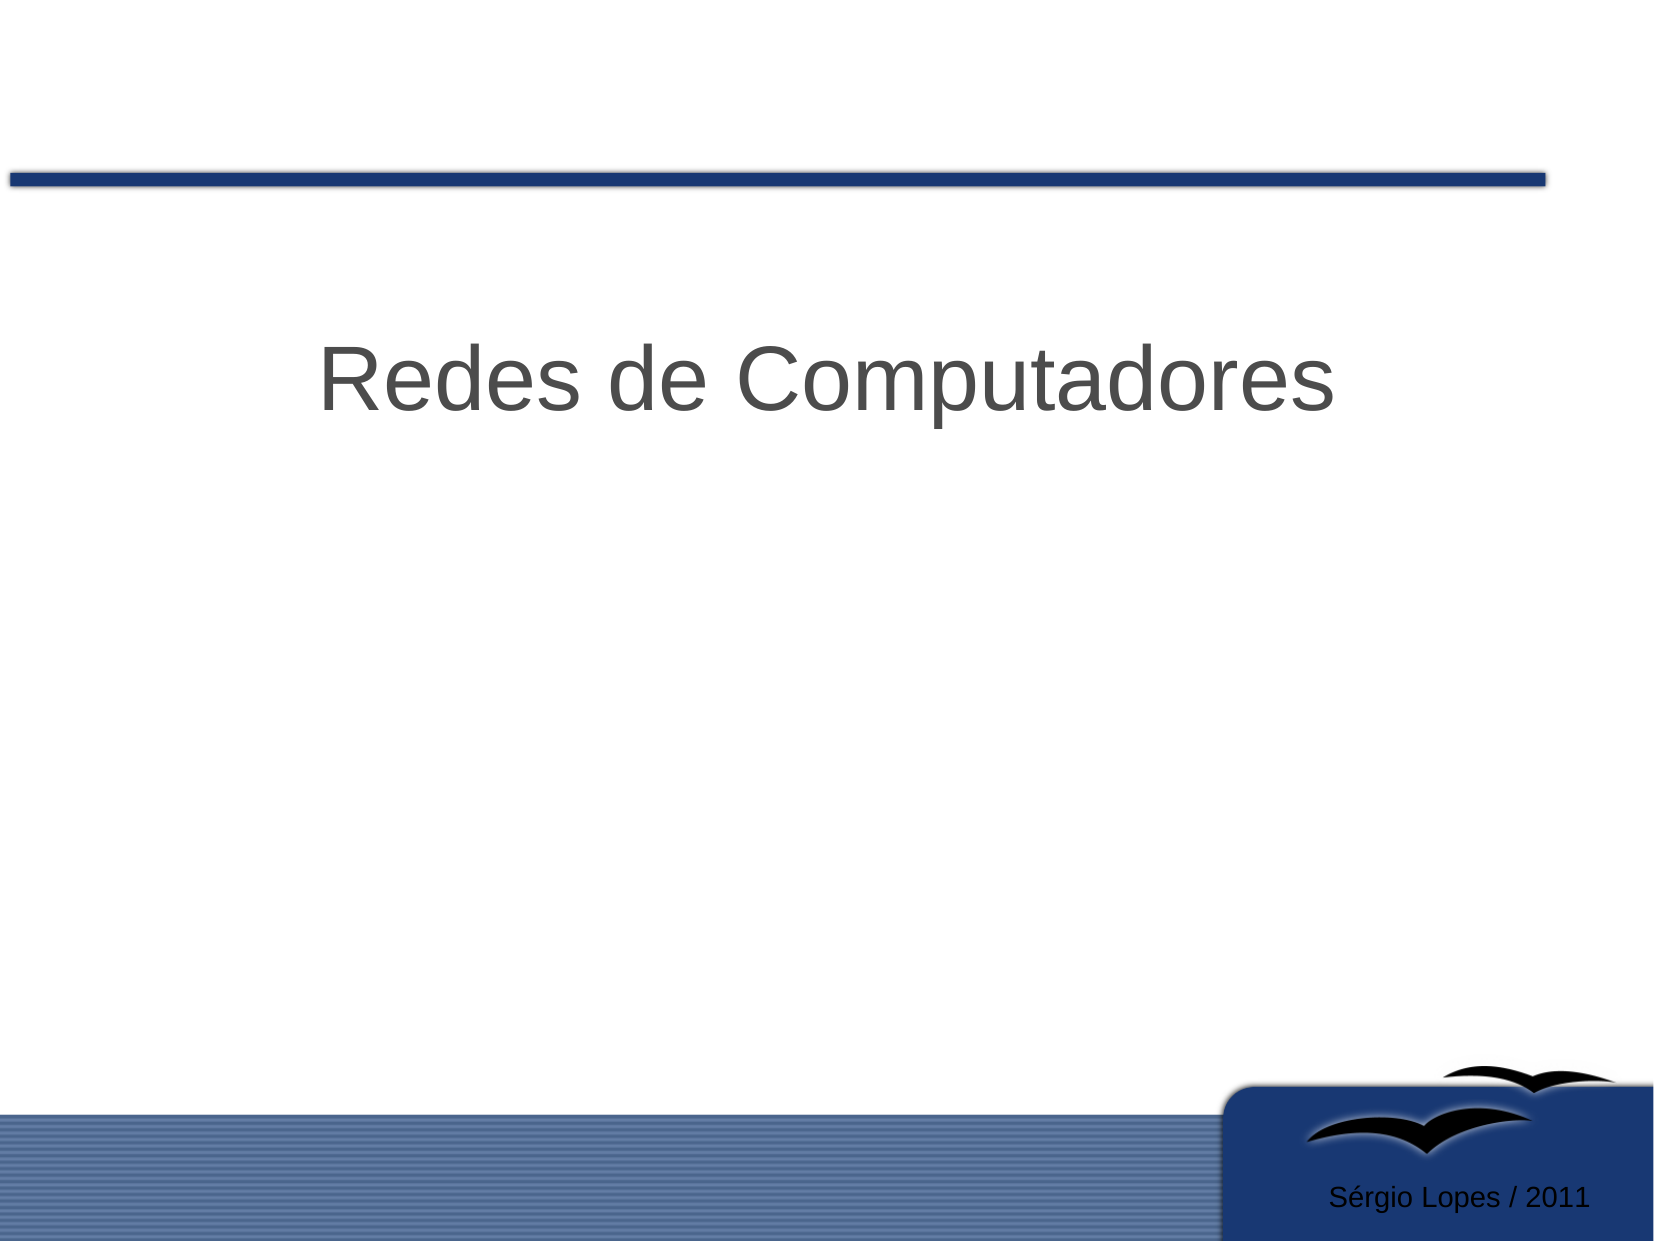

# Redes de Computadores
Sérgio Lopes / 2011